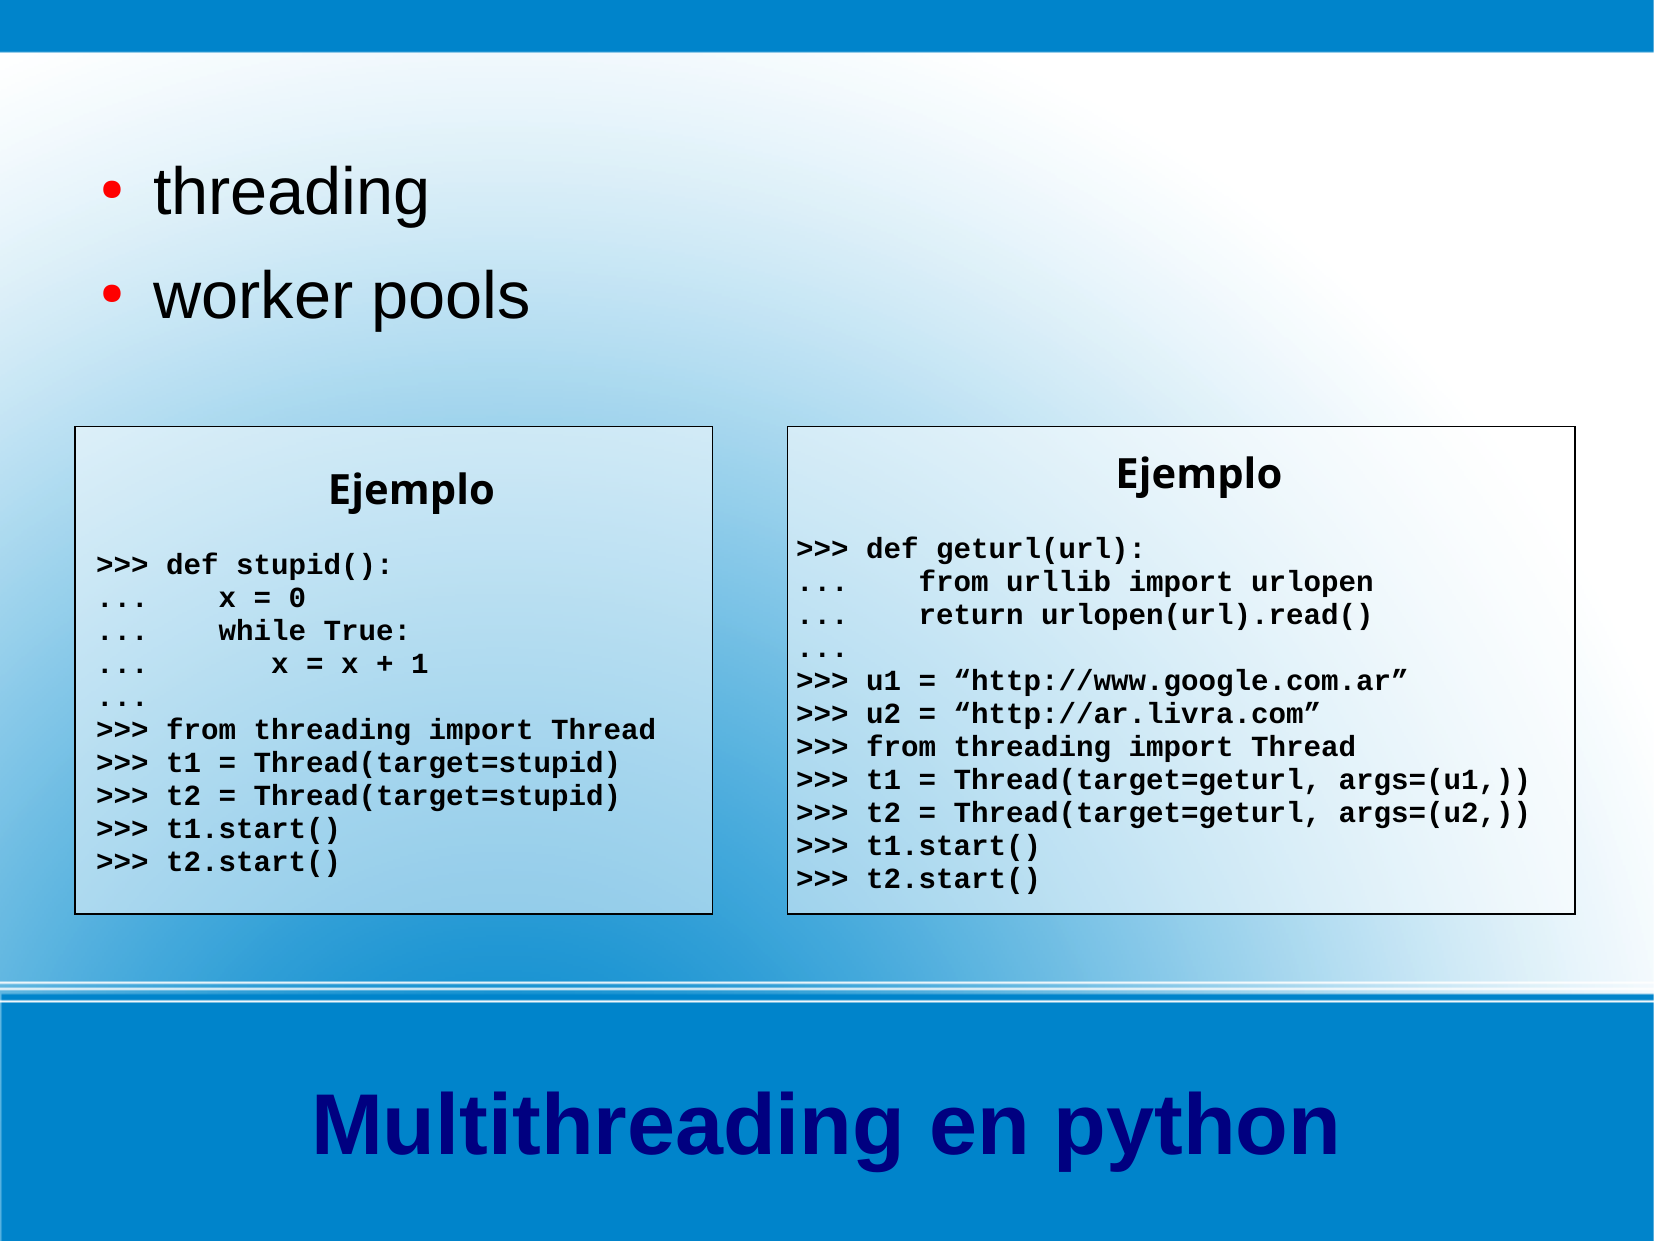

threading
worker pools
Ejemplo
>>> def stupid():
... x = 0
... while True:
... x = x + 1
...
>>> from threading import Thread
>>> t1 = Thread(target=stupid)
>>> t2 = Thread(target=stupid)
>>> t1.start()
>>> t2.start()
Ejemplo
>>> def geturl(url):
... from urllib import urlopen
... return urlopen(url).read()
...
>>> u1 = “http://www.google.com.ar”
>>> u2 = “http://ar.livra.com”
>>> from threading import Thread
>>> t1 = Thread(target=geturl, args=(u1,))
>>> t2 = Thread(target=geturl, args=(u2,))
>>> t1.start()
>>> t2.start()
# Multithreading en python